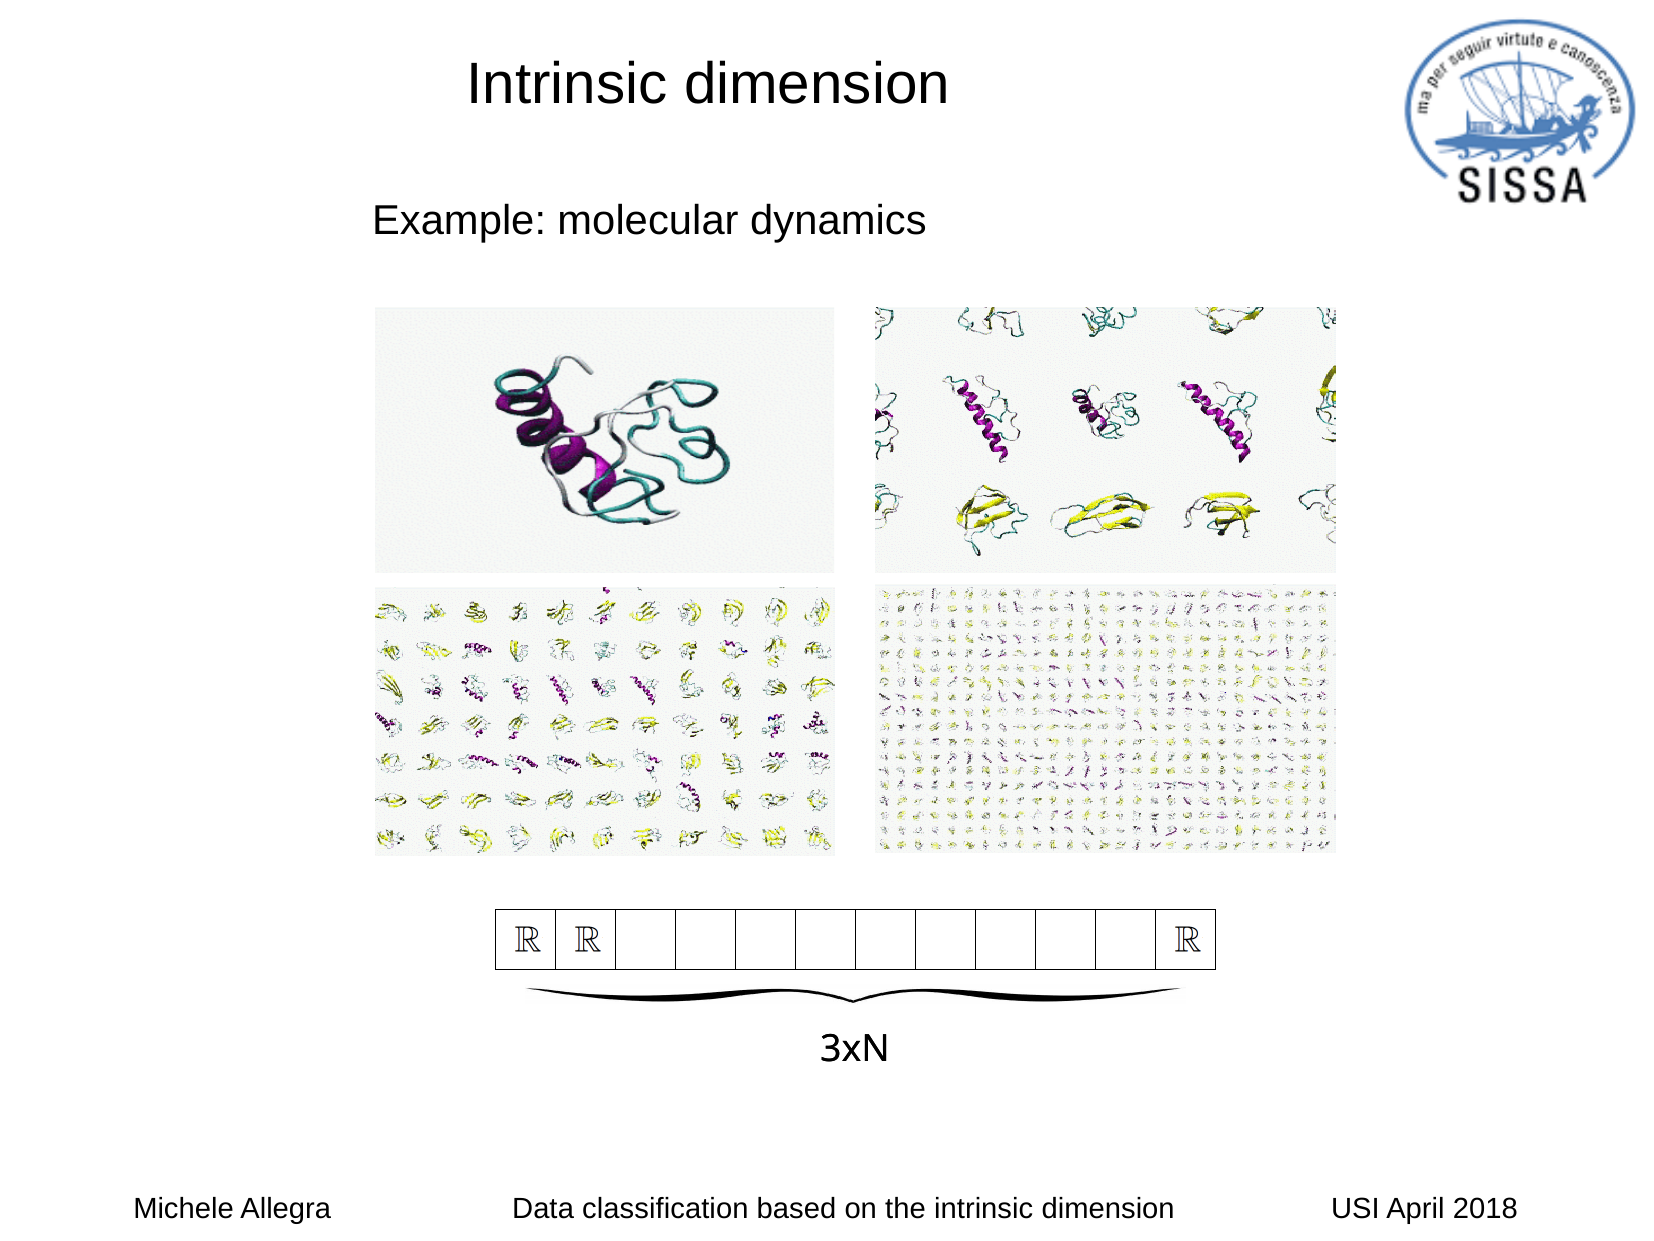

# Intrinsic dimension
Example: molecular dynamics
3xN
3xN
Michele Allegra Data classification based on the intrinsic dimension USI April 2018